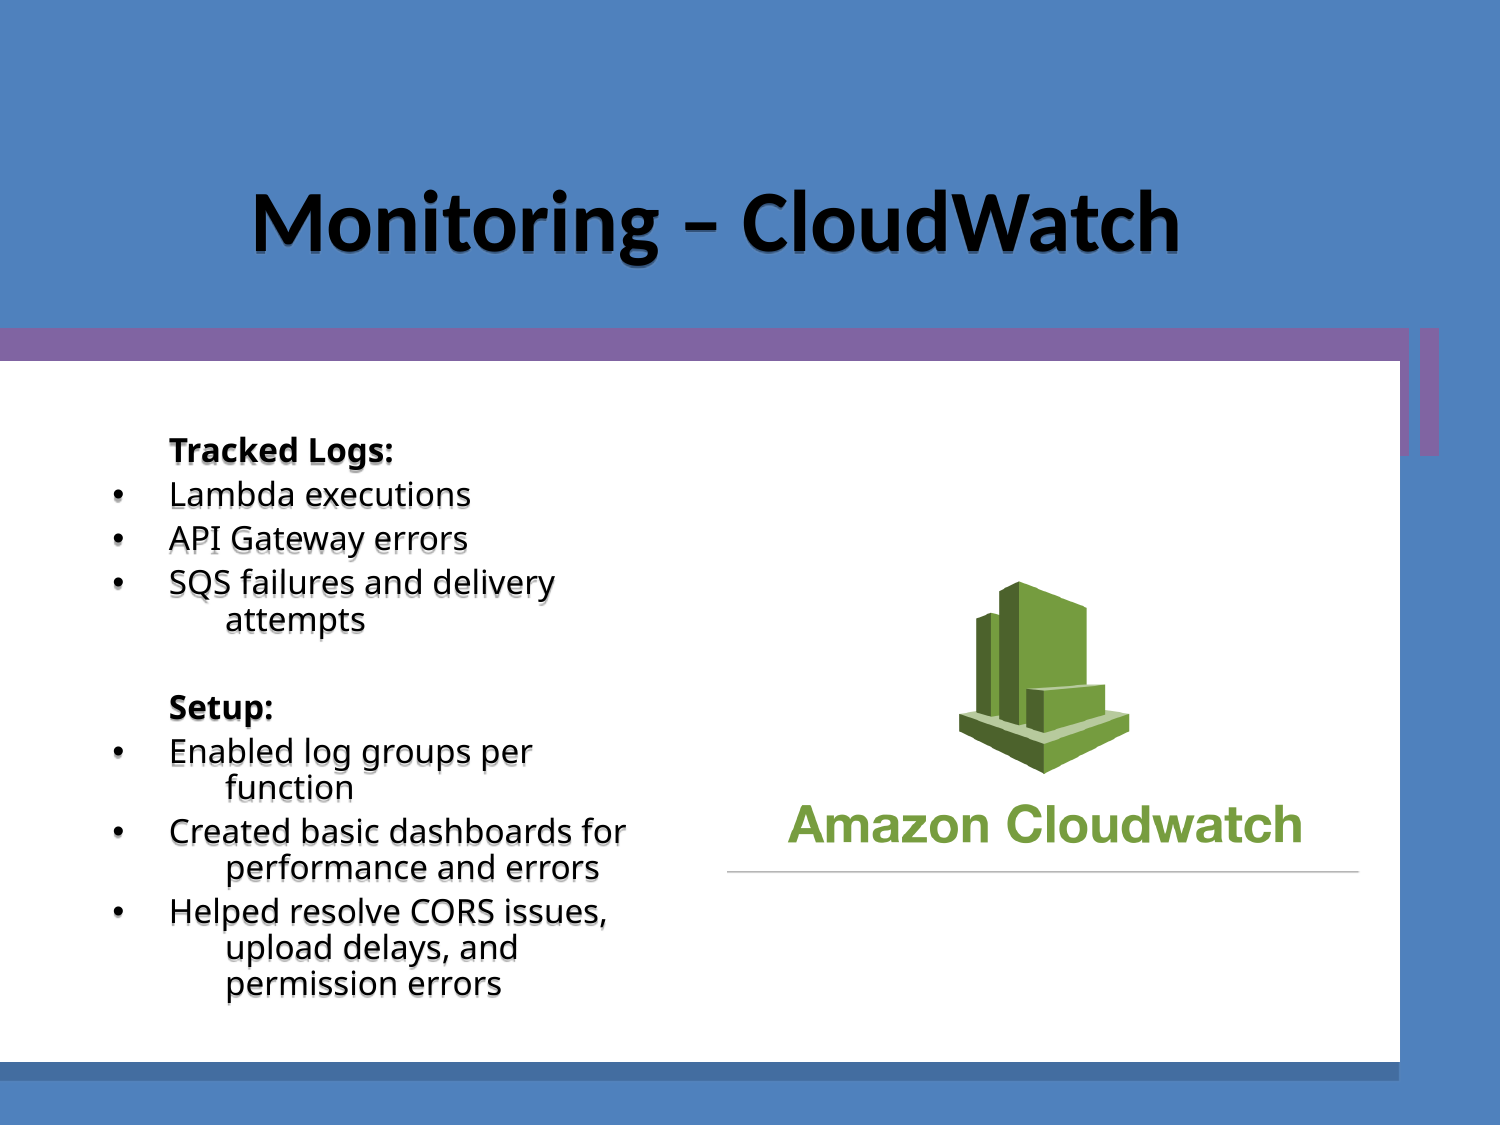

# Monitoring – CloudWatch
Tracked Logs:
Lambda executions
API Gateway errors
SQS failures and delivery attempts
Setup:
Enabled log groups per function
Created basic dashboards for performance and errors
Helped resolve CORS issues, upload delays, and permission errors